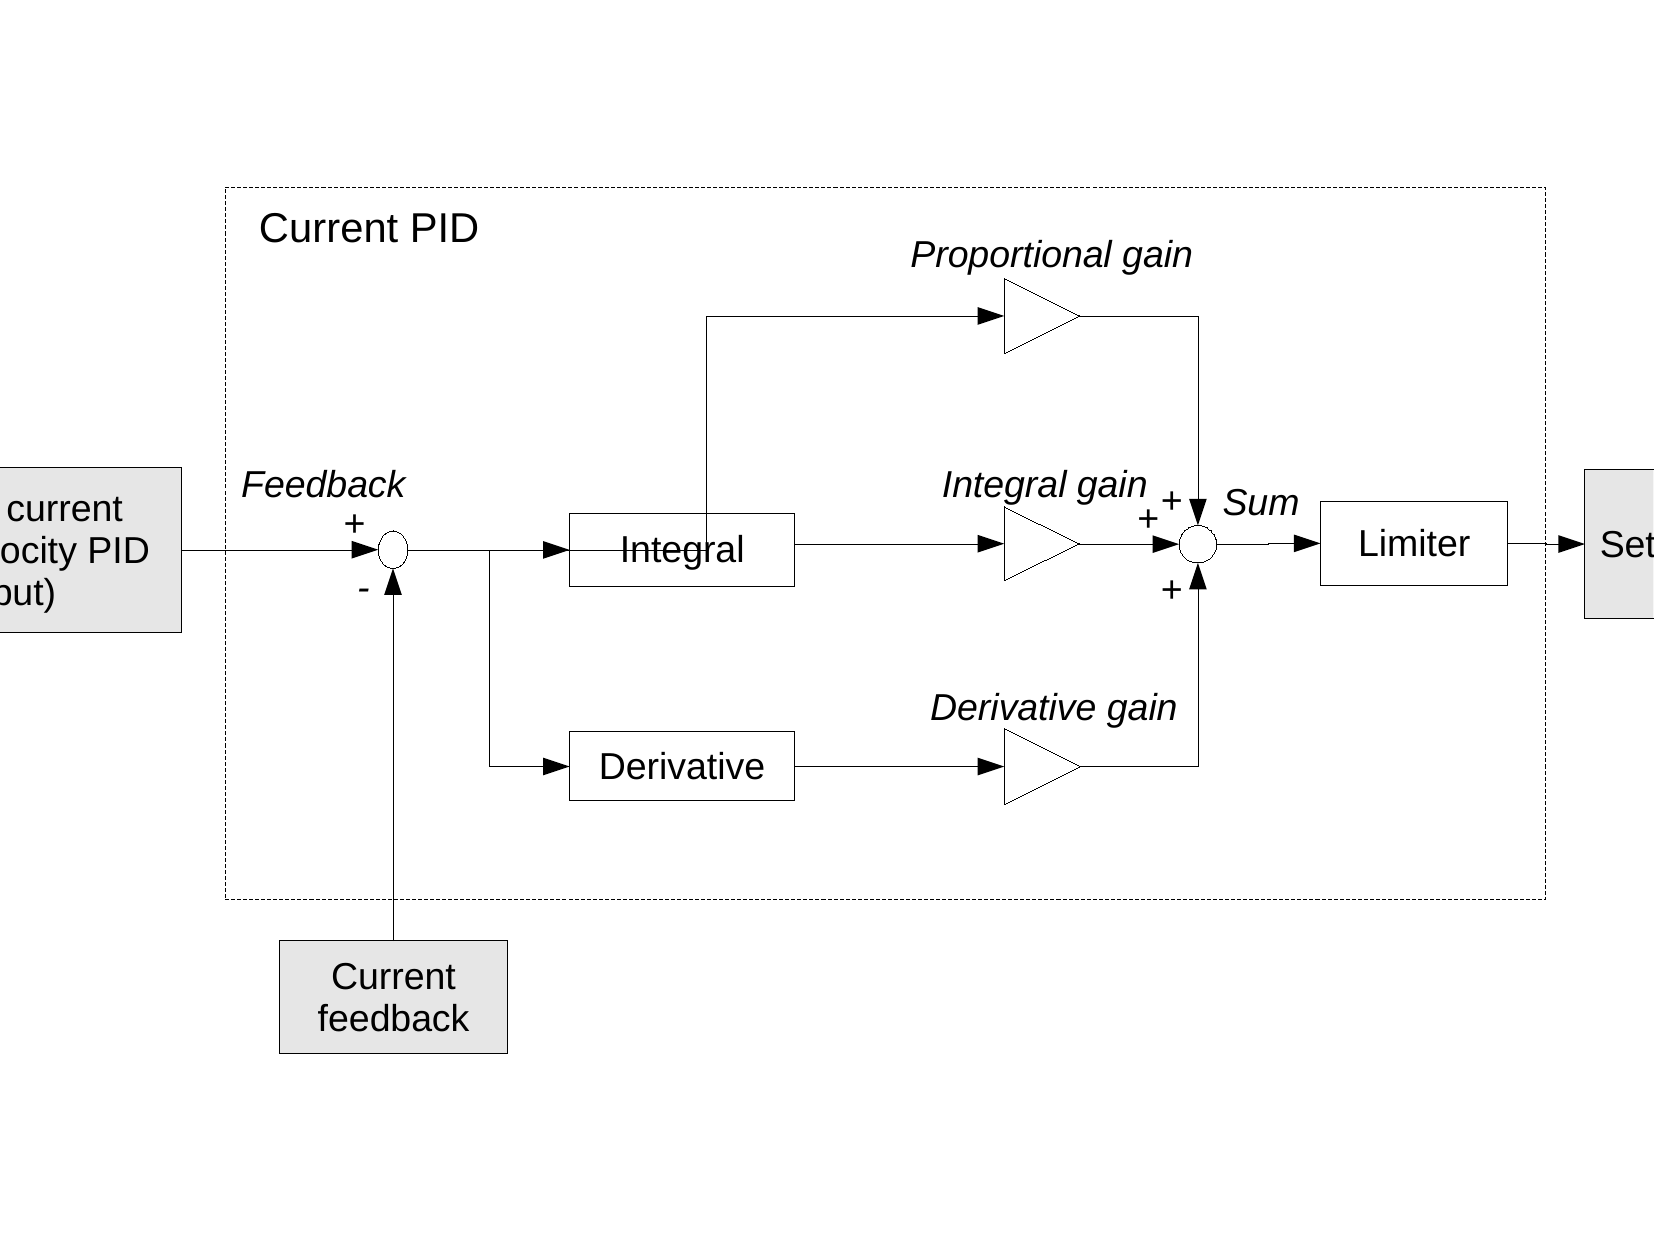

Current PID
Proportional gain
Feedback
Integral gain
Set current
(velocity PID
output)
Set PWM
+
Sum
+
+
Limiter
Integral
-
+
Derivative gain
Derivative
Current
feedback